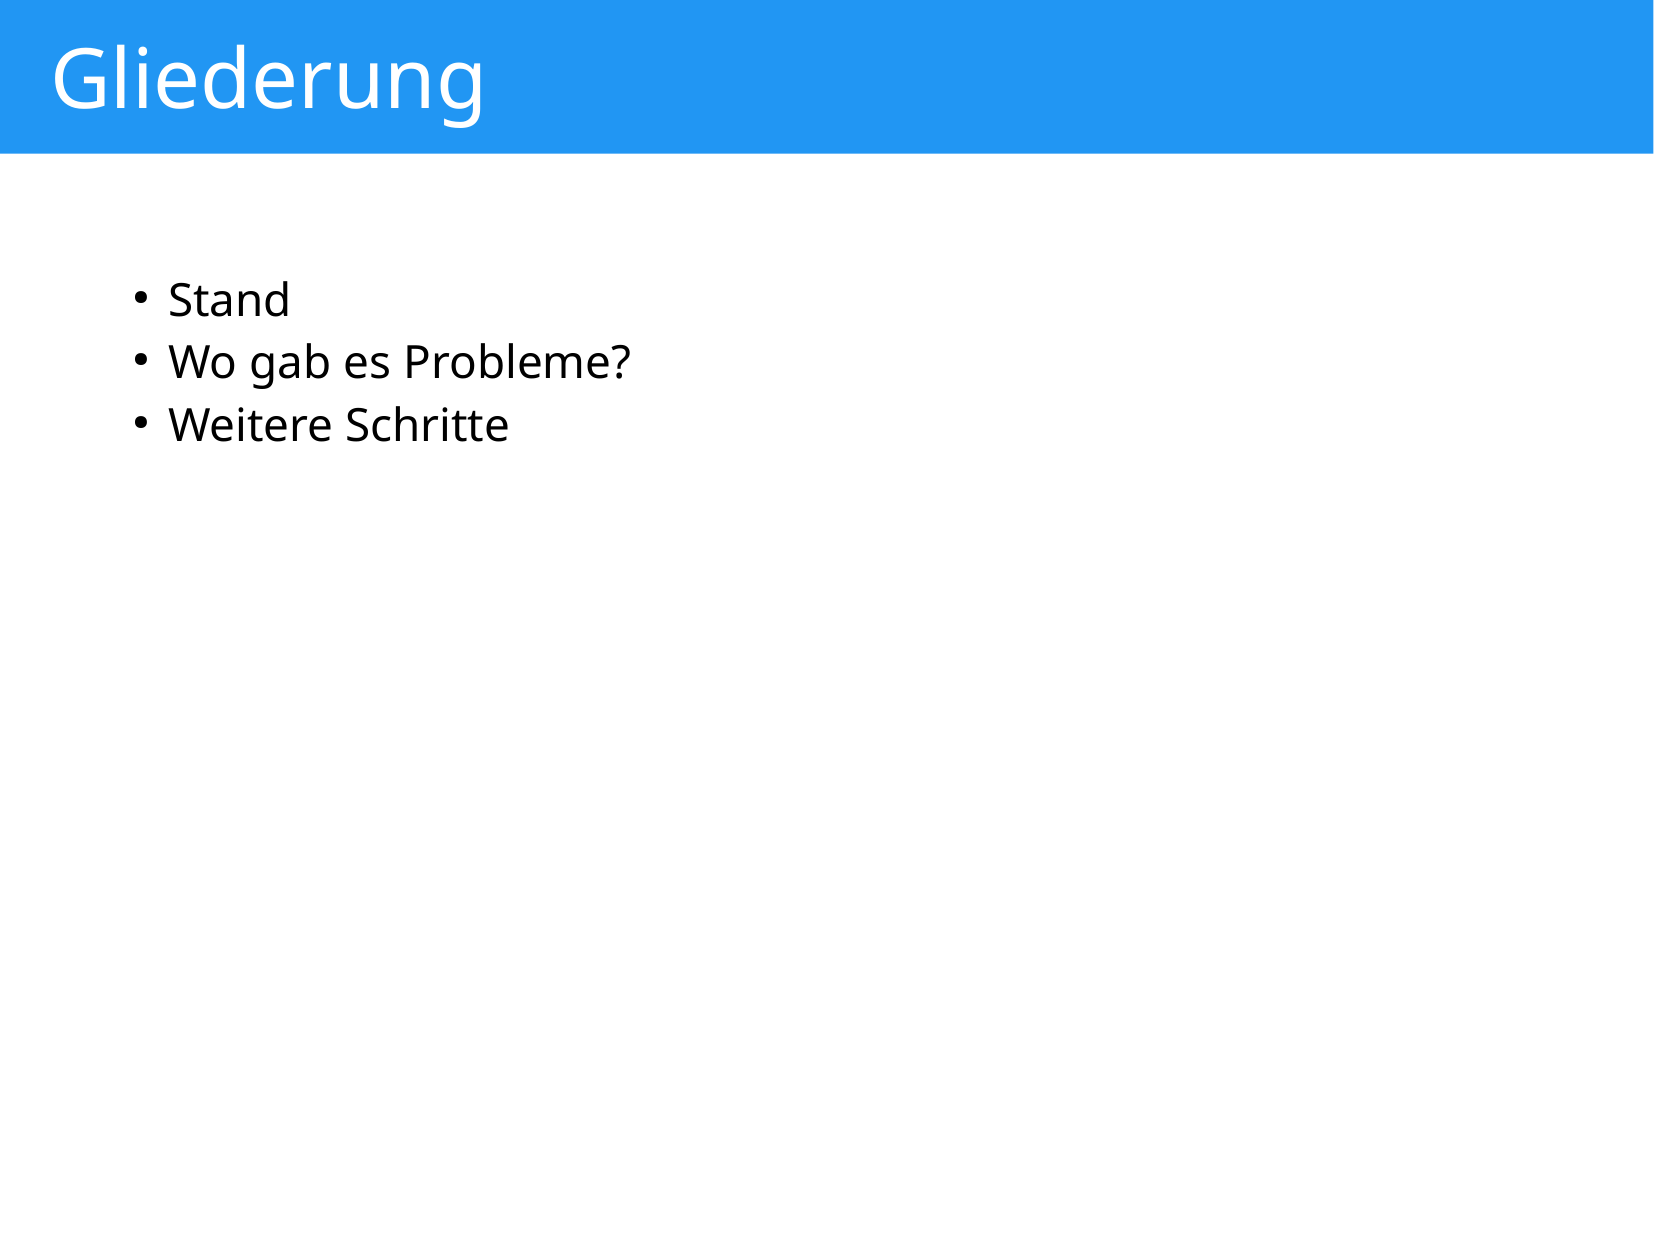

Gliederung
Stand
Wo gab es Probleme?
Weitere Schritte